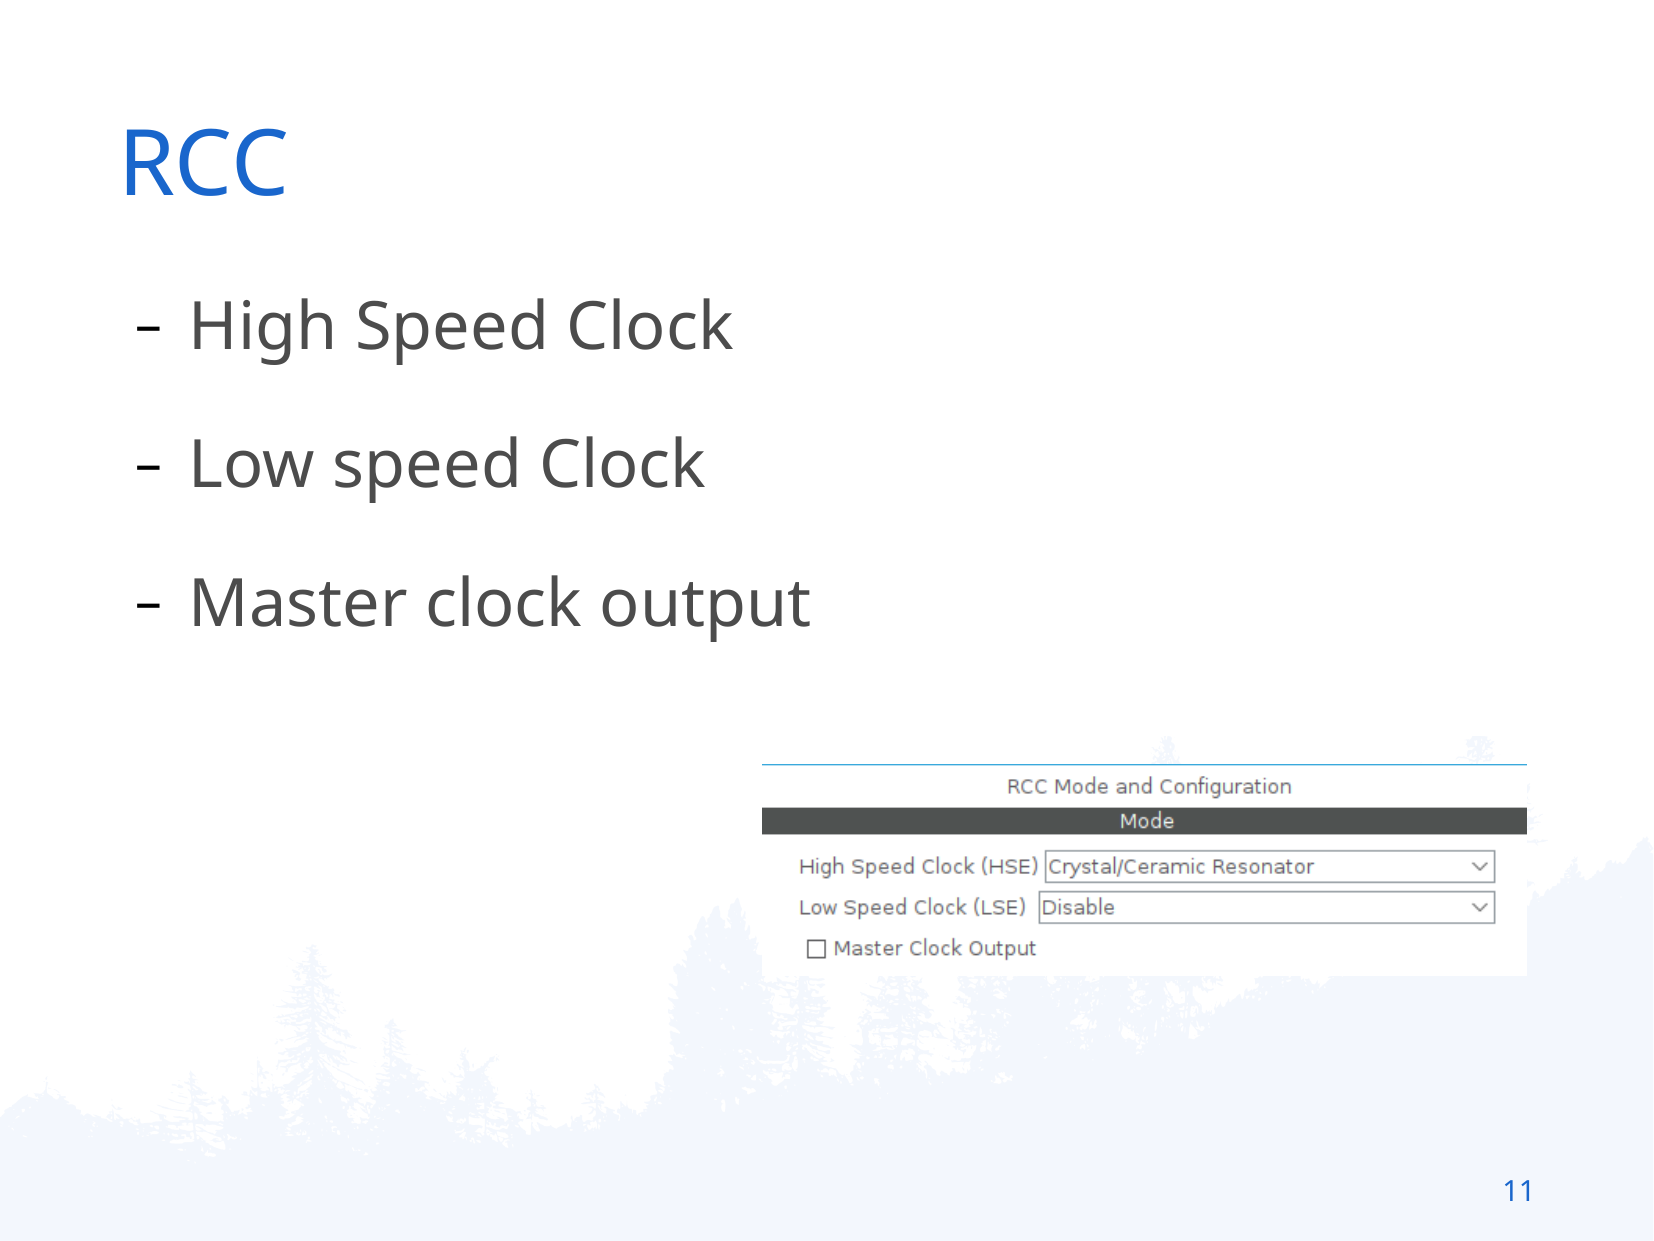

# RCC
High Speed Clock
Low speed Clock
Master clock output
11